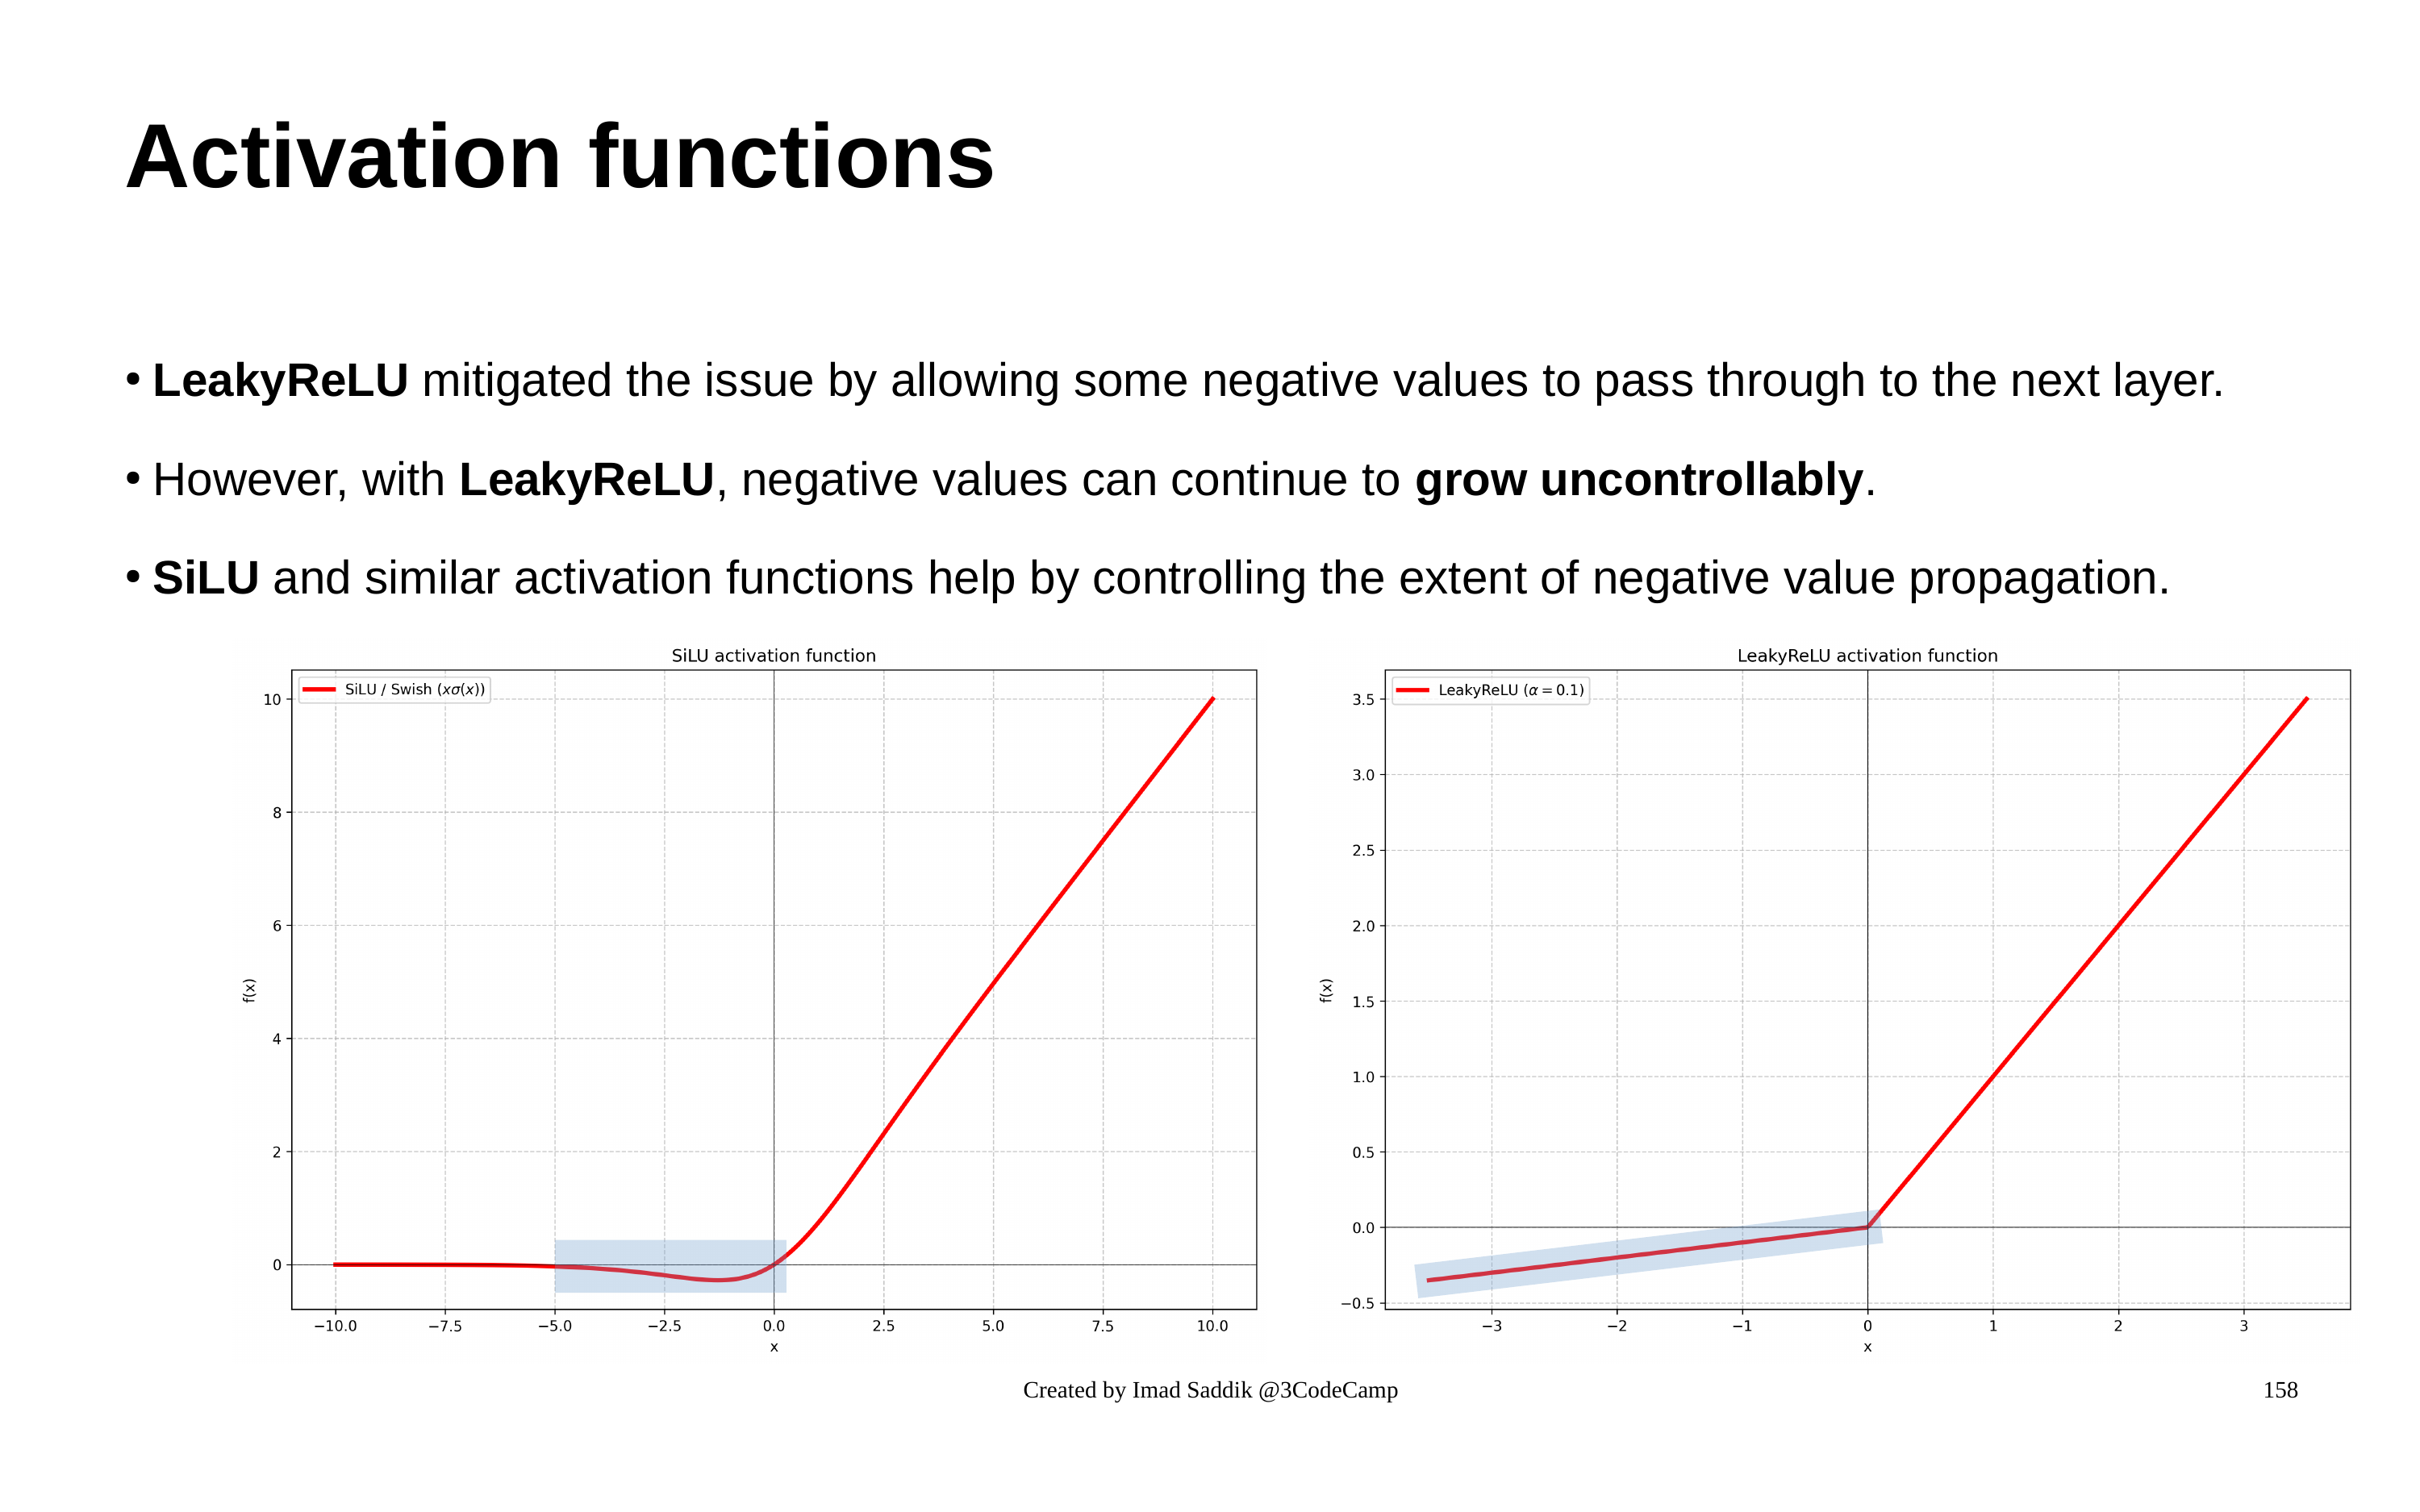

Activation functions
LeakyReLU mitigated the issue by allowing some negative values to pass through to the next layer.
However, with LeakyReLU, negative values can continue to grow uncontrollably.
SiLU and similar activation functions help by controlling the extent of negative value propagation.
Created by Imad Saddik @3CodeCamp
158